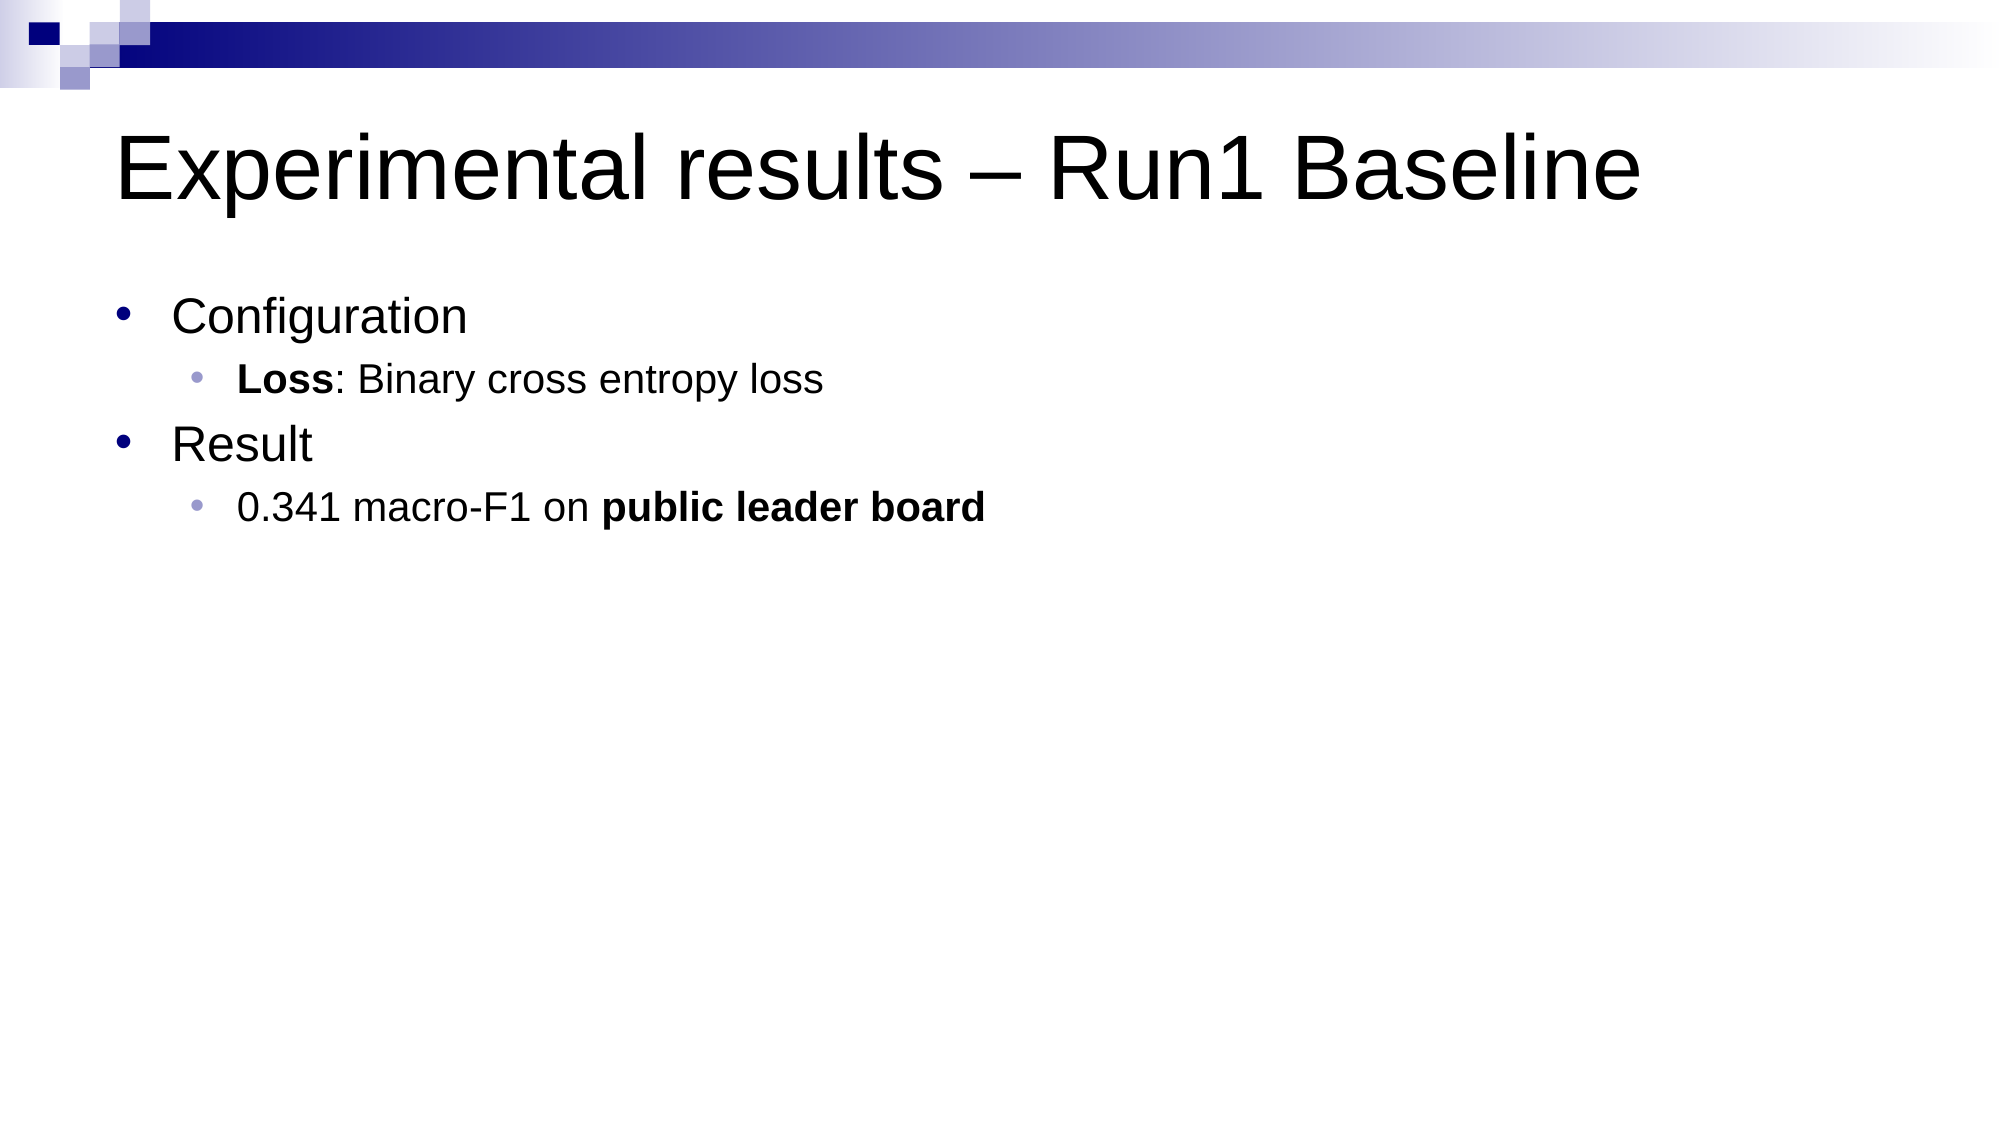

# Experimental results – Run1 Baseline
Configuration
Loss: Binary cross entropy loss
Result
0.341 macro-F1 on public leader board